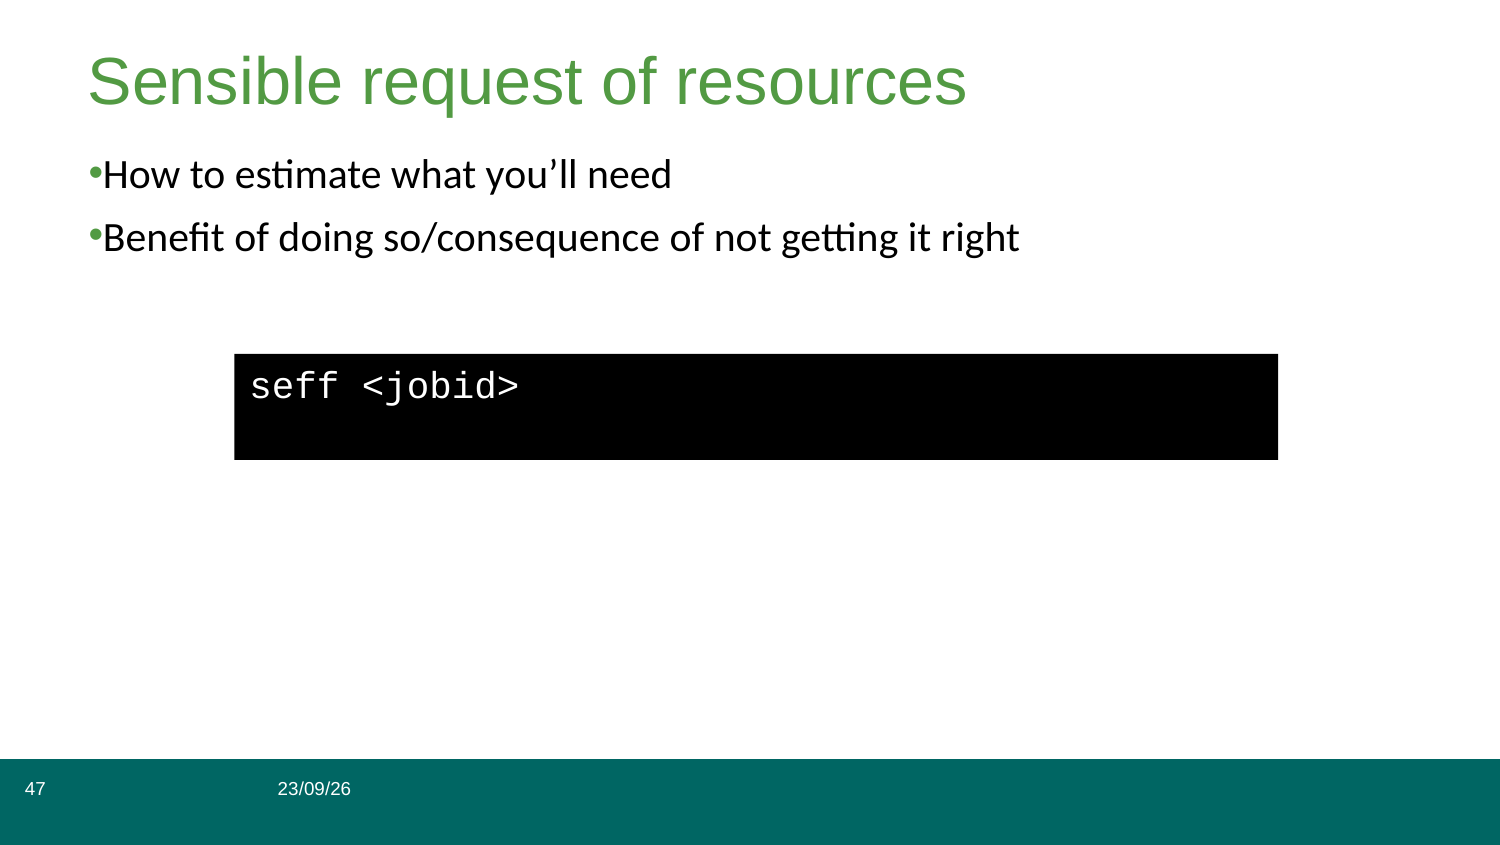

# Sensible request of resources
How to estimate what you’ll need
Benefit of doing so/consequence of not getting it right
seff <jobid>